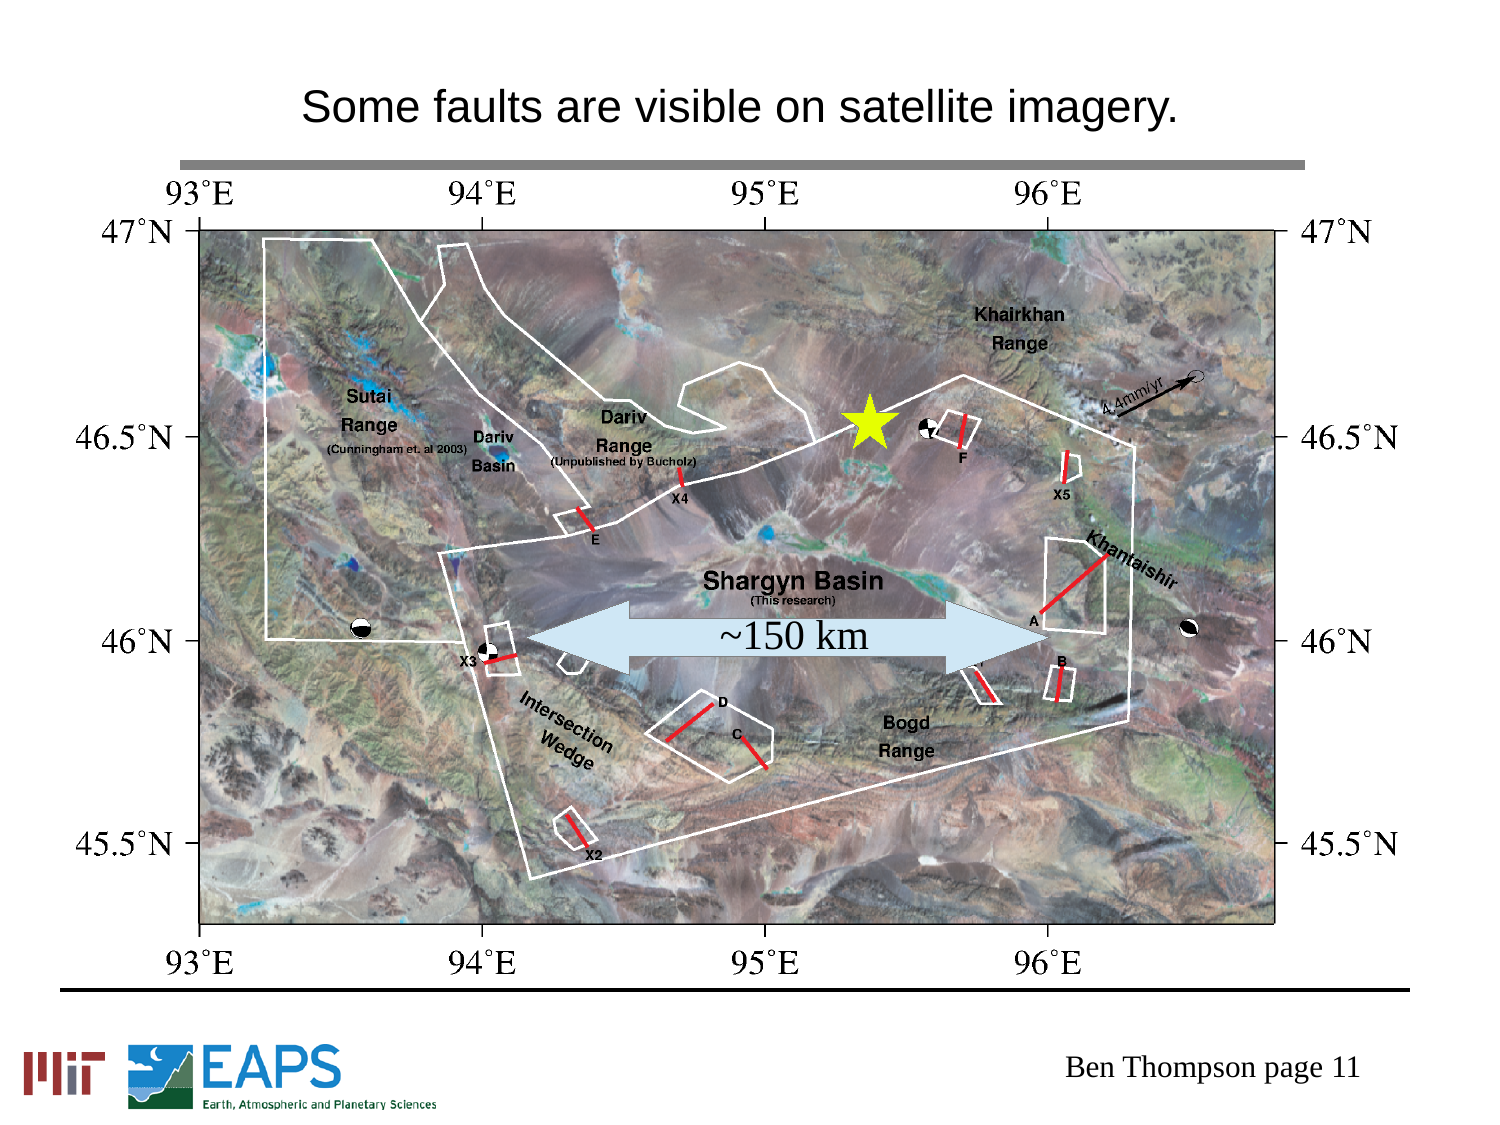

# Some faults are visible on satellite imagery.
~150 km
11